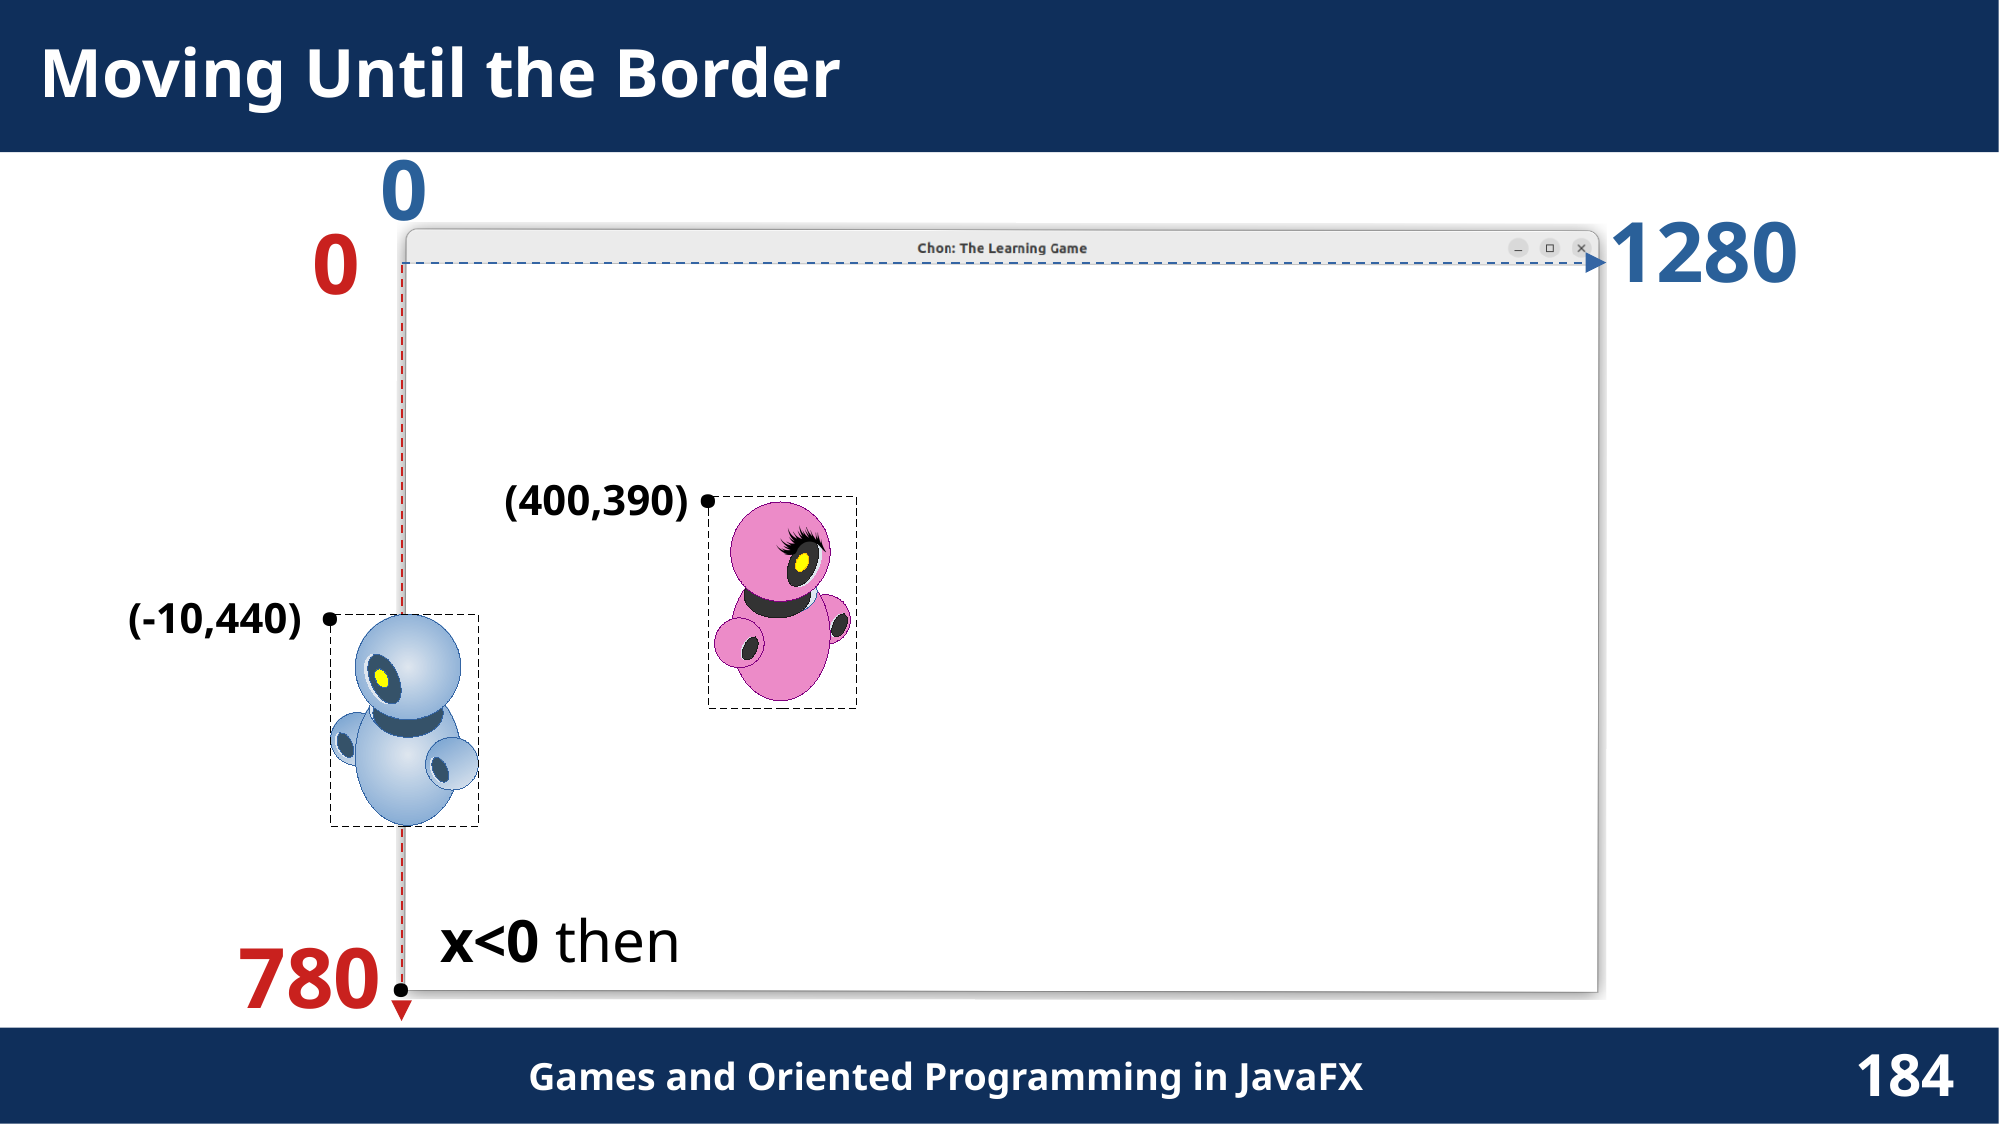

Moving Until the Border
0
1280
0
.
(400,390)
.
 (-10,440)
x<0 then
.
780